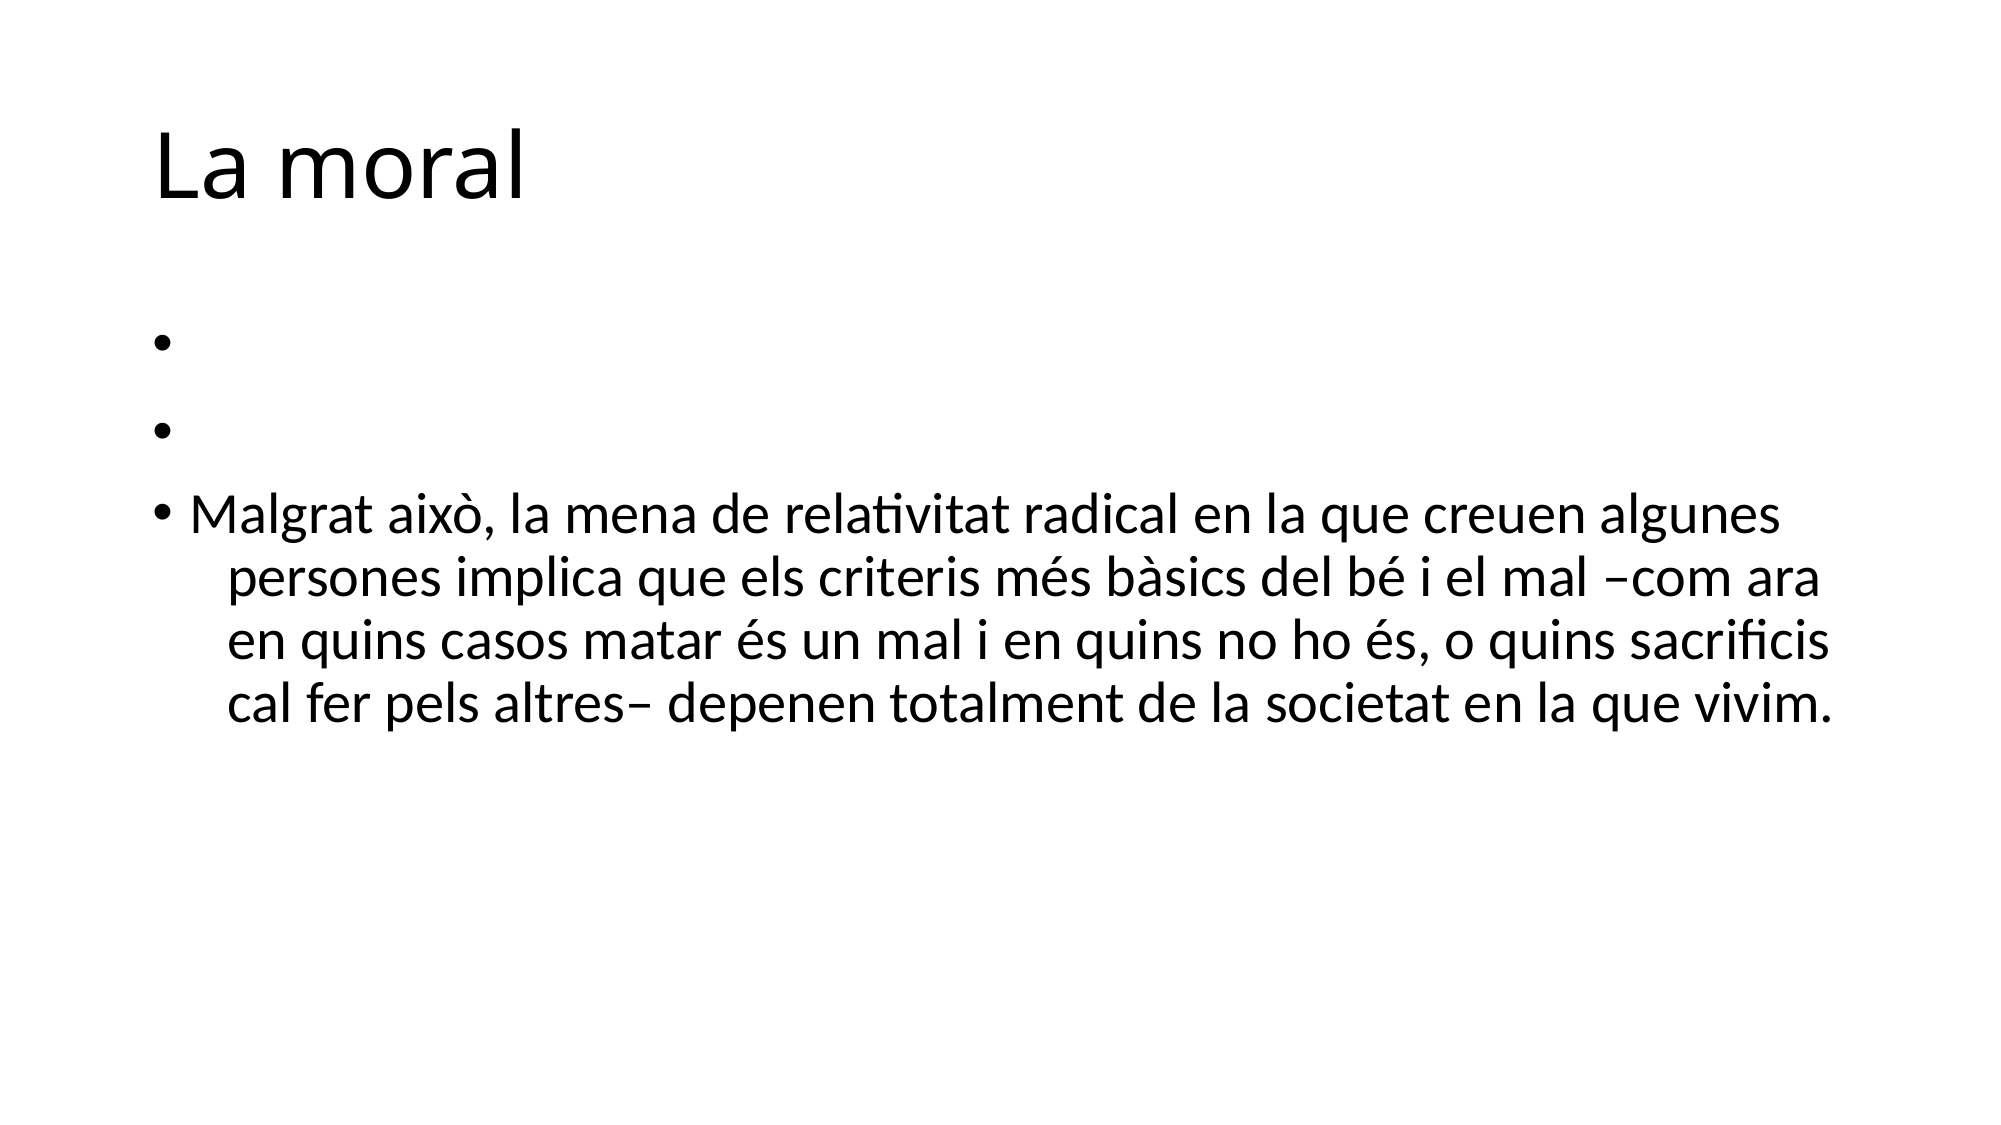

# La moral
Malgrat això, la mena de relativitat radical en la que creuen algunes persones implica que els criteris més bàsics del bé i el mal –com ara en quins casos matar és un mal i en quins no ho és, o quins sacrificis cal fer pels altres– depenen totalment de la societat en la que vivim.